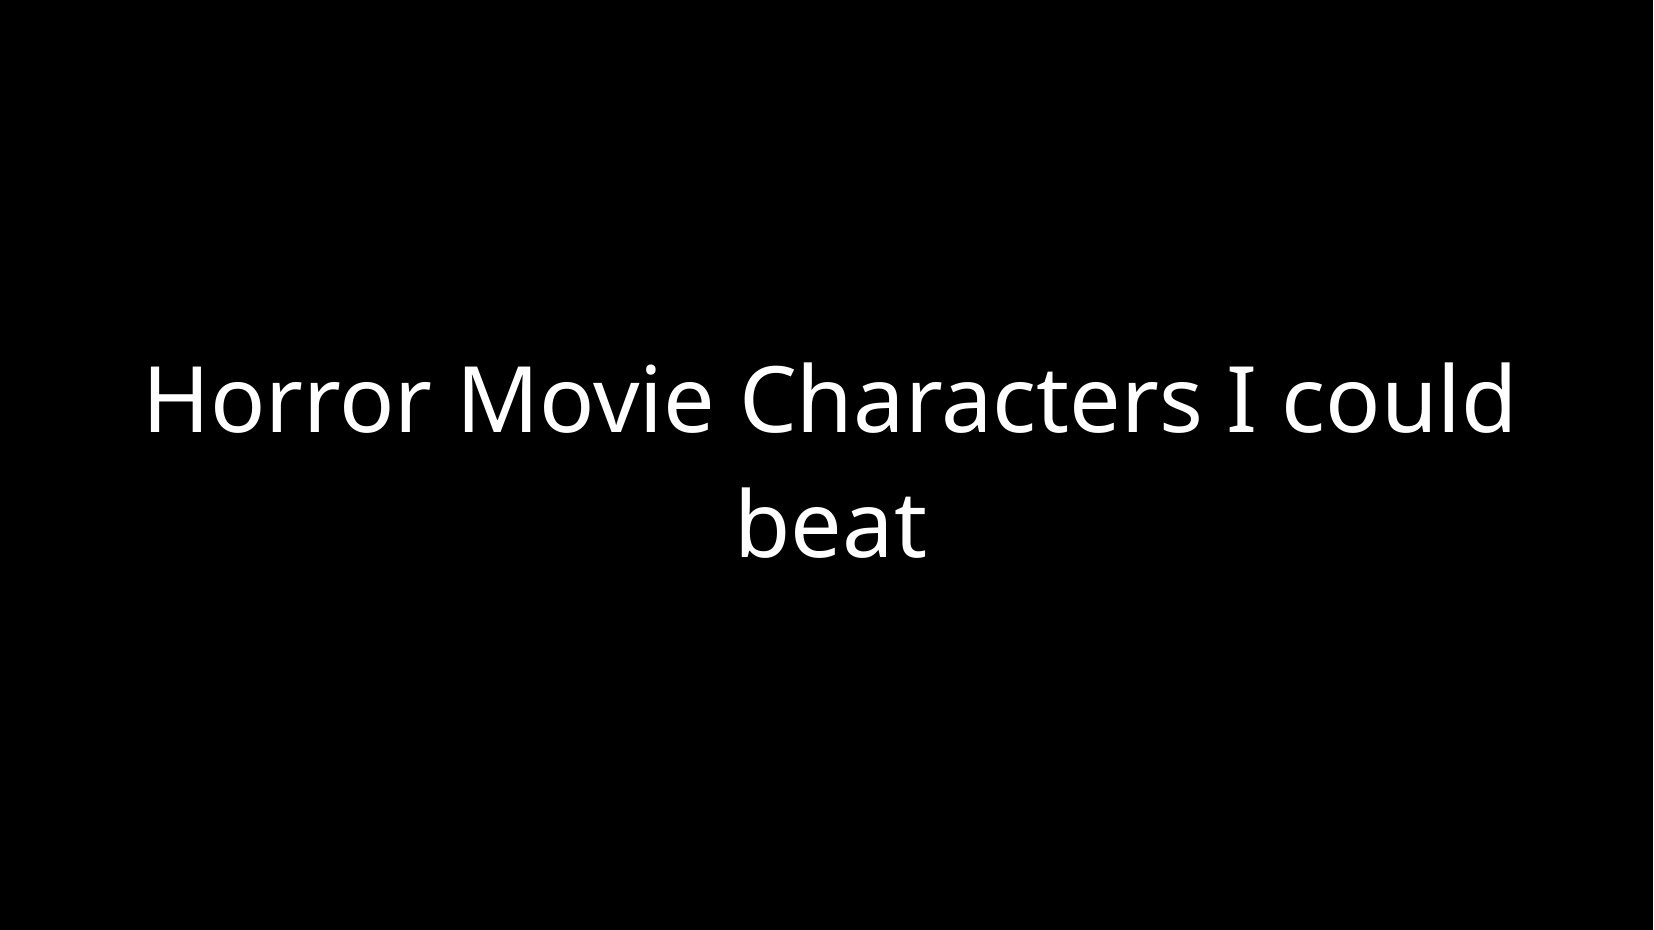

# Horror Movie Characters I could beat